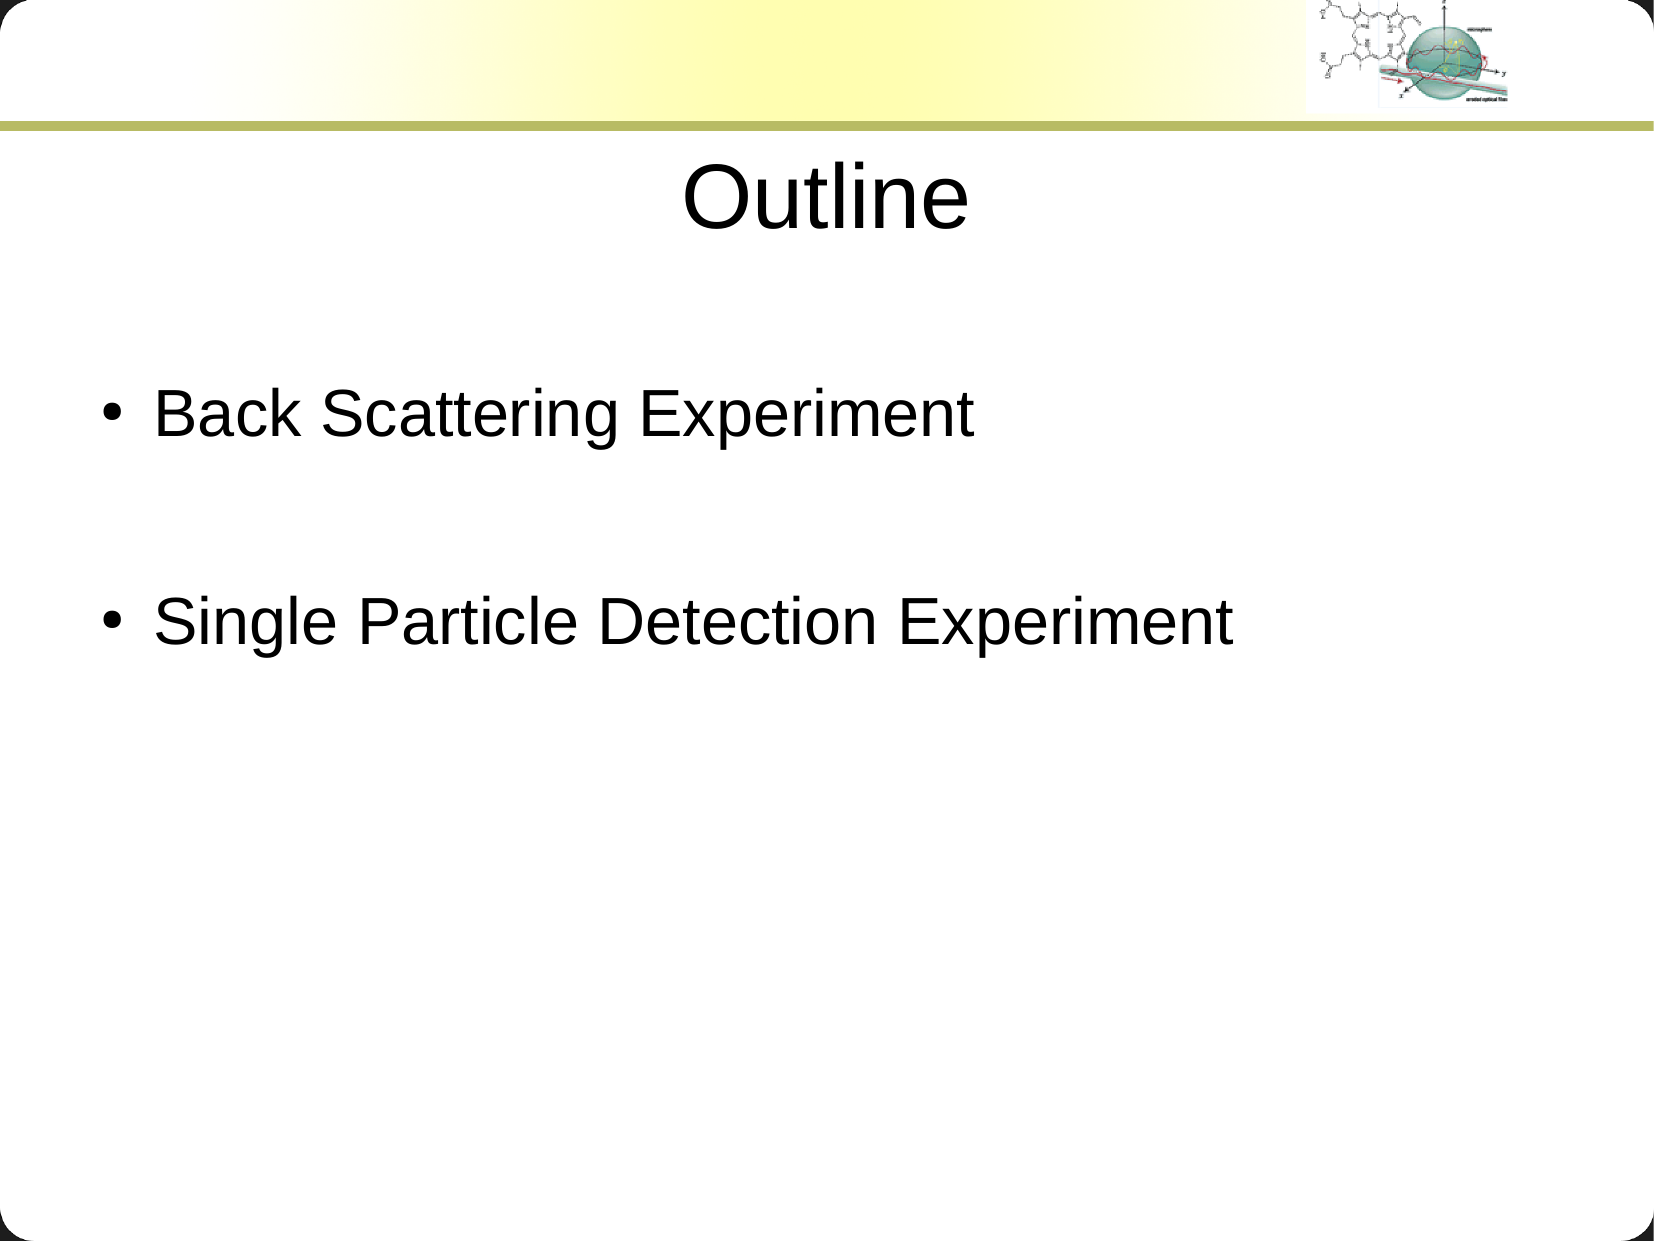

# Outline
Back Scattering Experiment
Single Particle Detection Experiment